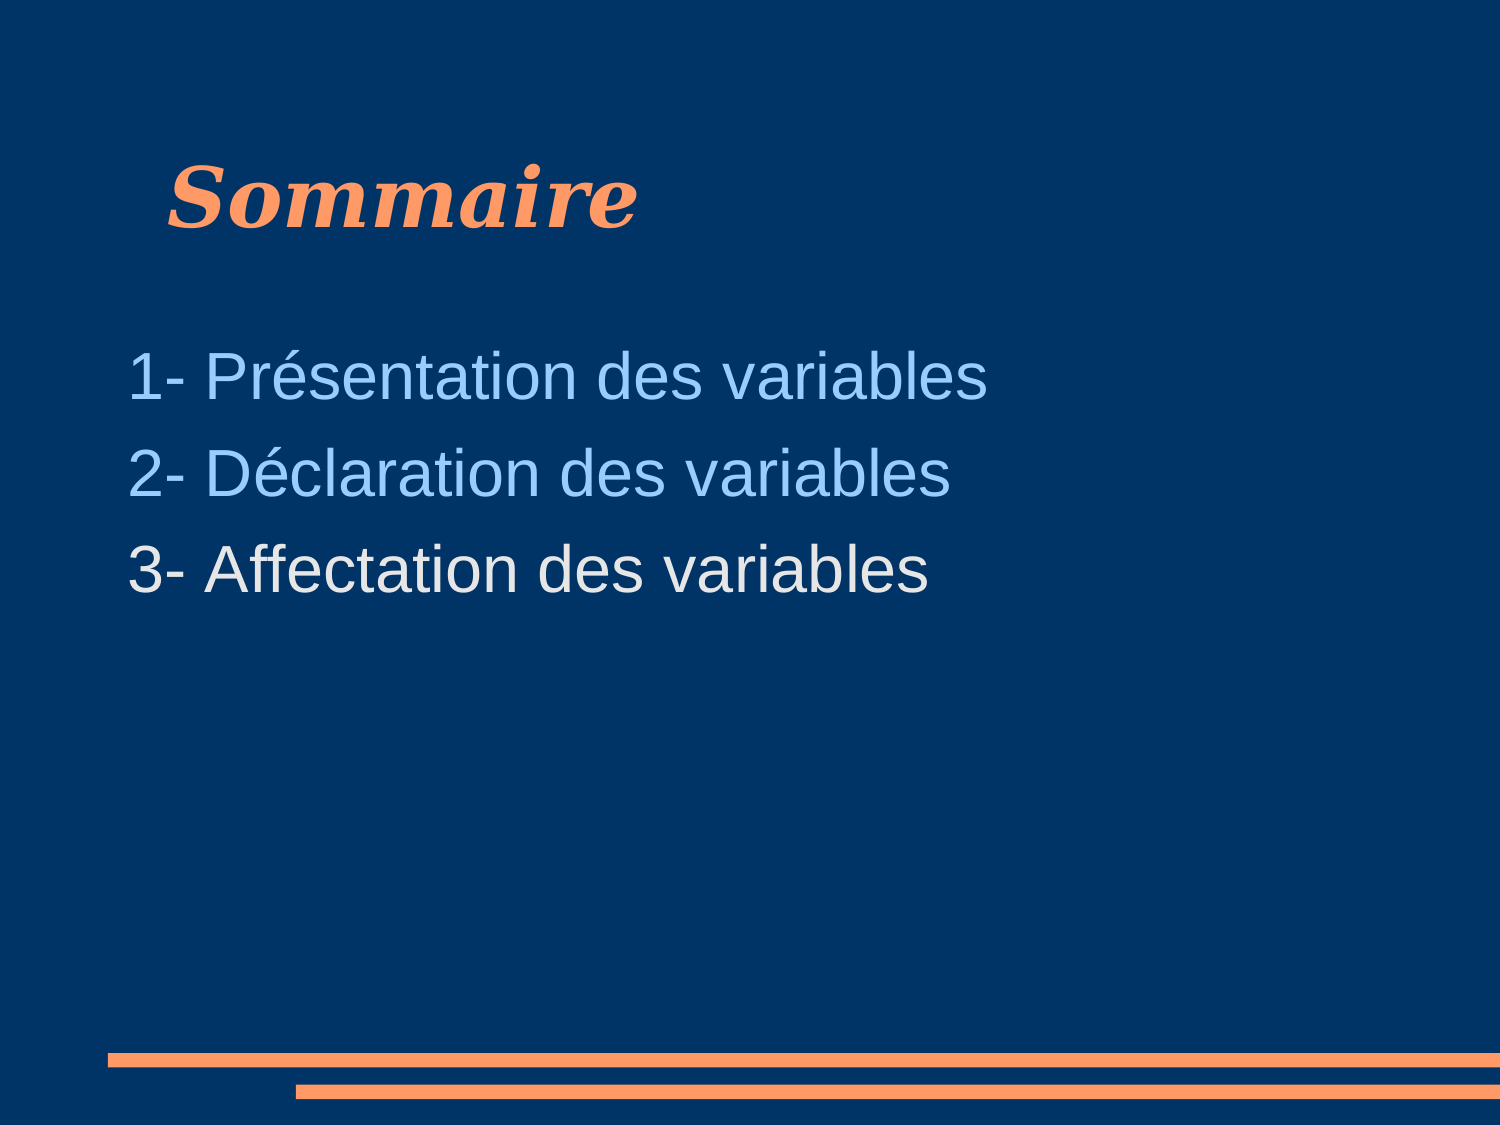

# Sommaire
1- Présentation des variables
2- Déclaration des variables
3- Affectation des variables